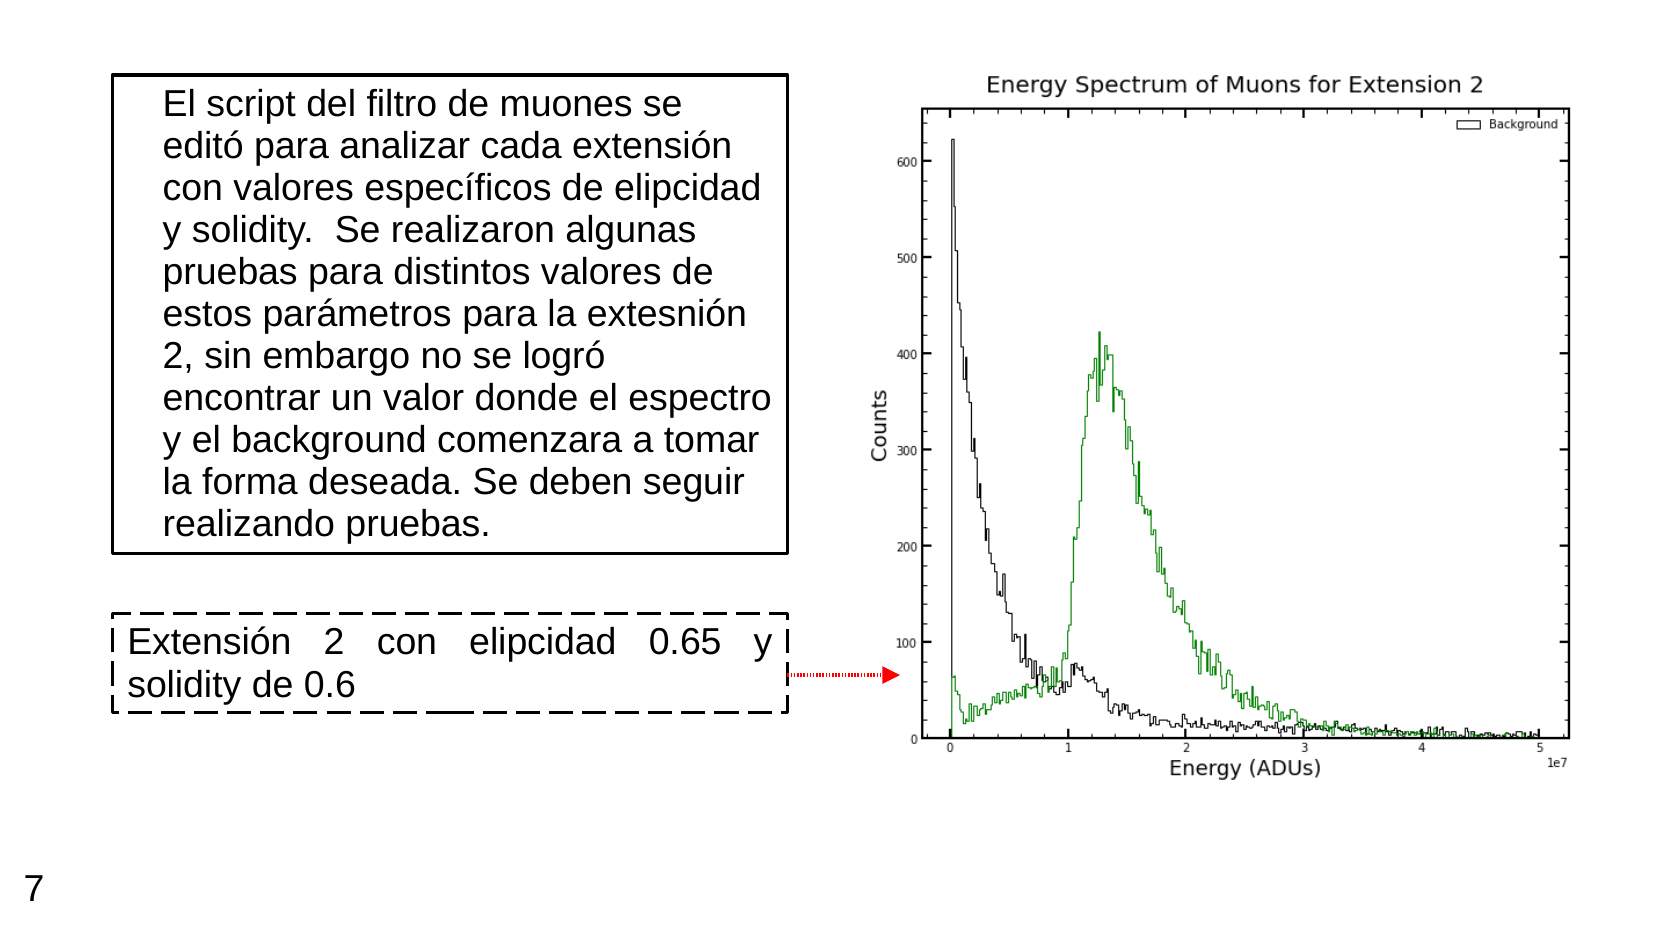

El script del filtro de muones se editó para analizar cada extensión con valores específicos de elipcidad y solidity. Se realizaron algunas pruebas para distintos valores de estos parámetros para la extesnión 2, sin embargo no se logró encontrar un valor donde el espectro y el background comenzara a tomar la forma deseada. Se deben seguir realizando pruebas.
Extensión 2 con elipcidad 0.65 y solidity de 0.6